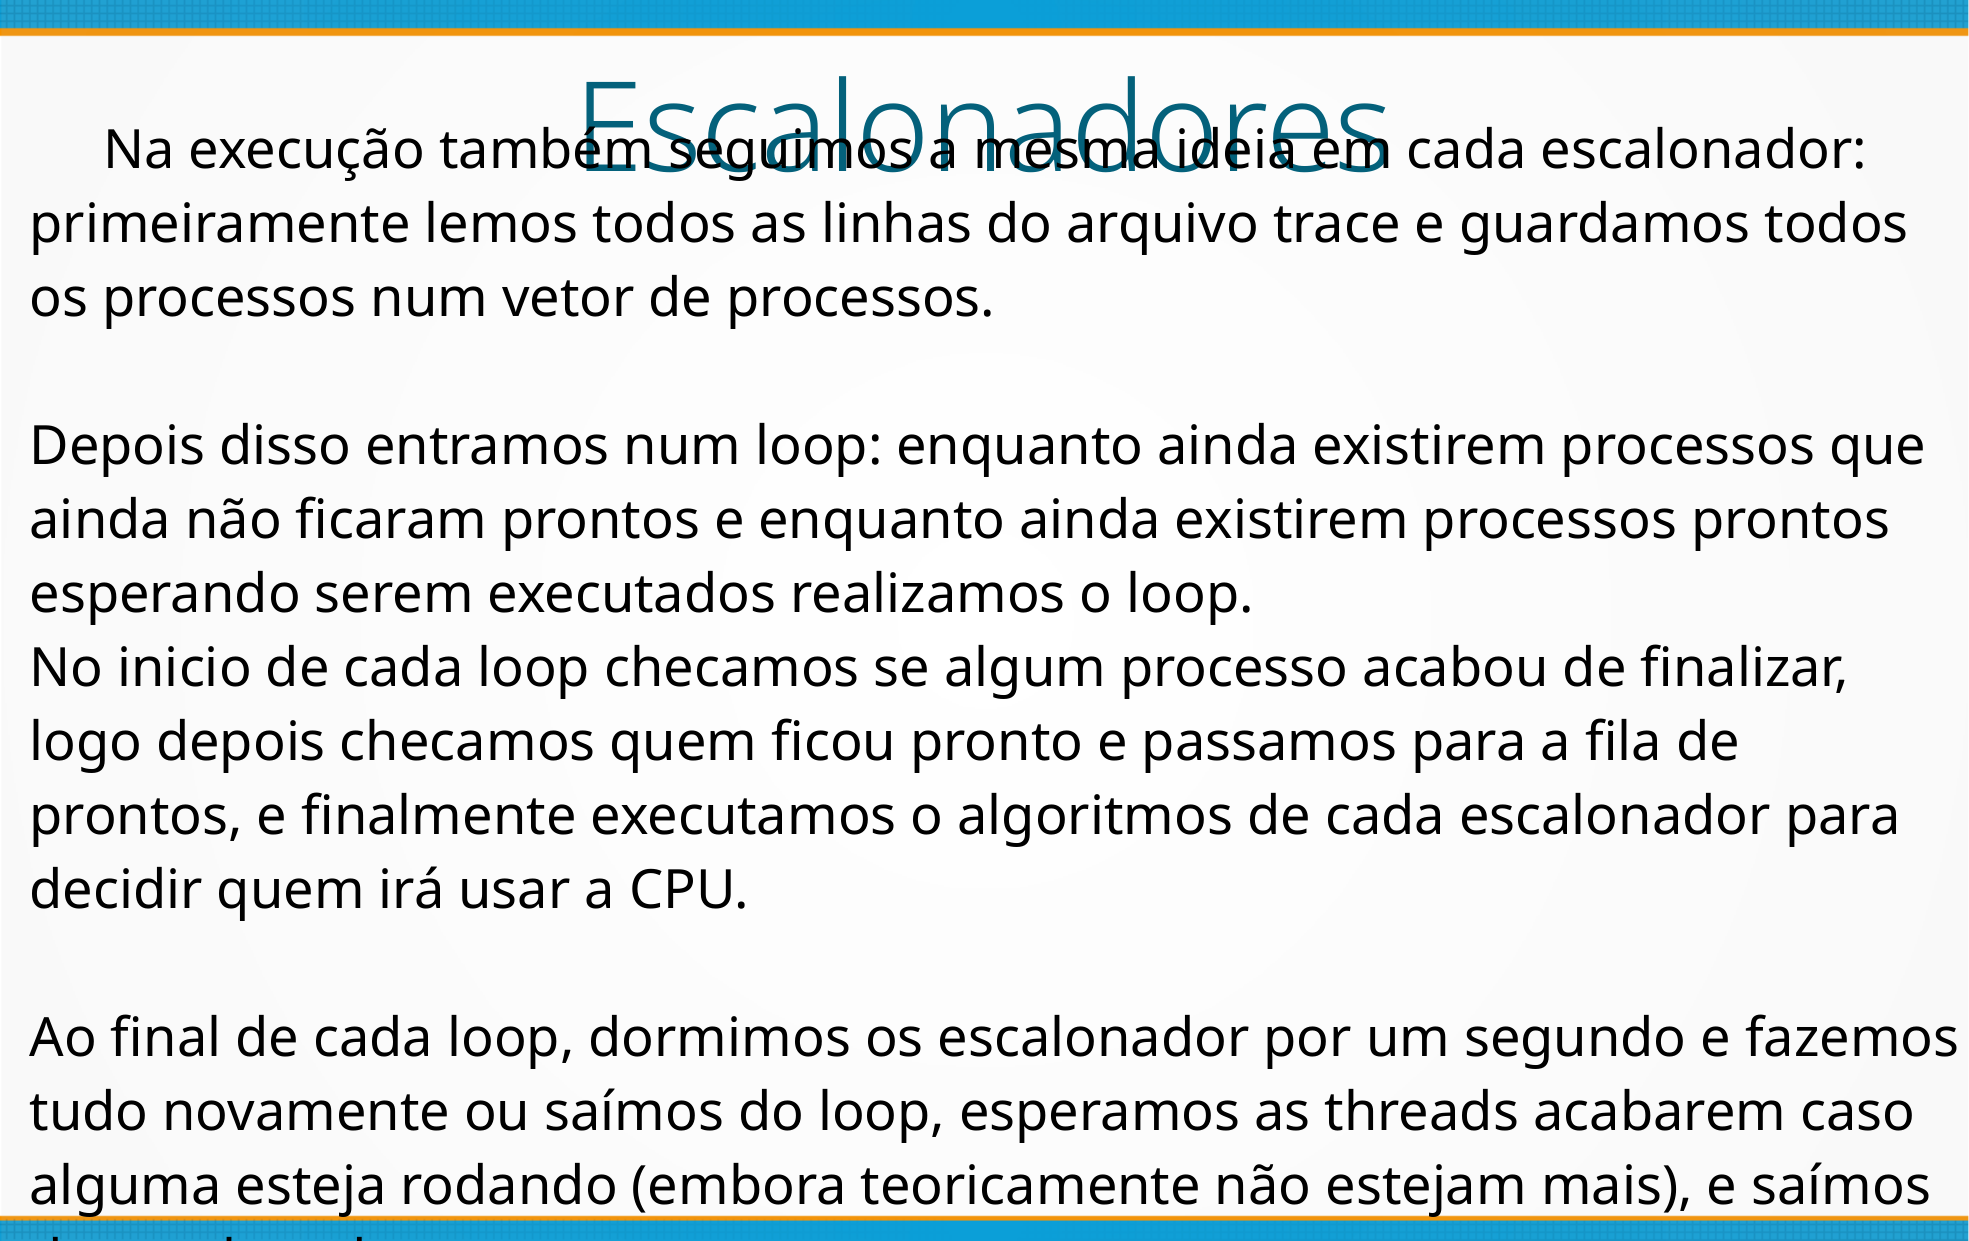

# Escalonadores
	Na execução também seguimos a mesma ideia em cada escalonador: primeiramente lemos todos as linhas do arquivo trace e guardamos todos os processos num vetor de processos.
Depois disso entramos num loop: enquanto ainda existirem processos que ainda não ficaram prontos e enquanto ainda existirem processos prontos esperando serem executados realizamos o loop.
No inicio de cada loop checamos se algum processo acabou de finalizar, logo depois checamos quem ficou pronto e passamos para a fila de prontos, e finalmente executamos o algoritmos de cada escalonador para decidir quem irá usar a CPU.
Ao final de cada loop, dormimos os escalonador por um segundo e fazemos tudo novamente ou saímos do loop, esperamos as threads acabarem caso alguma esteja rodando (embora teoricamente não estejam mais), e saímos do escalonador.